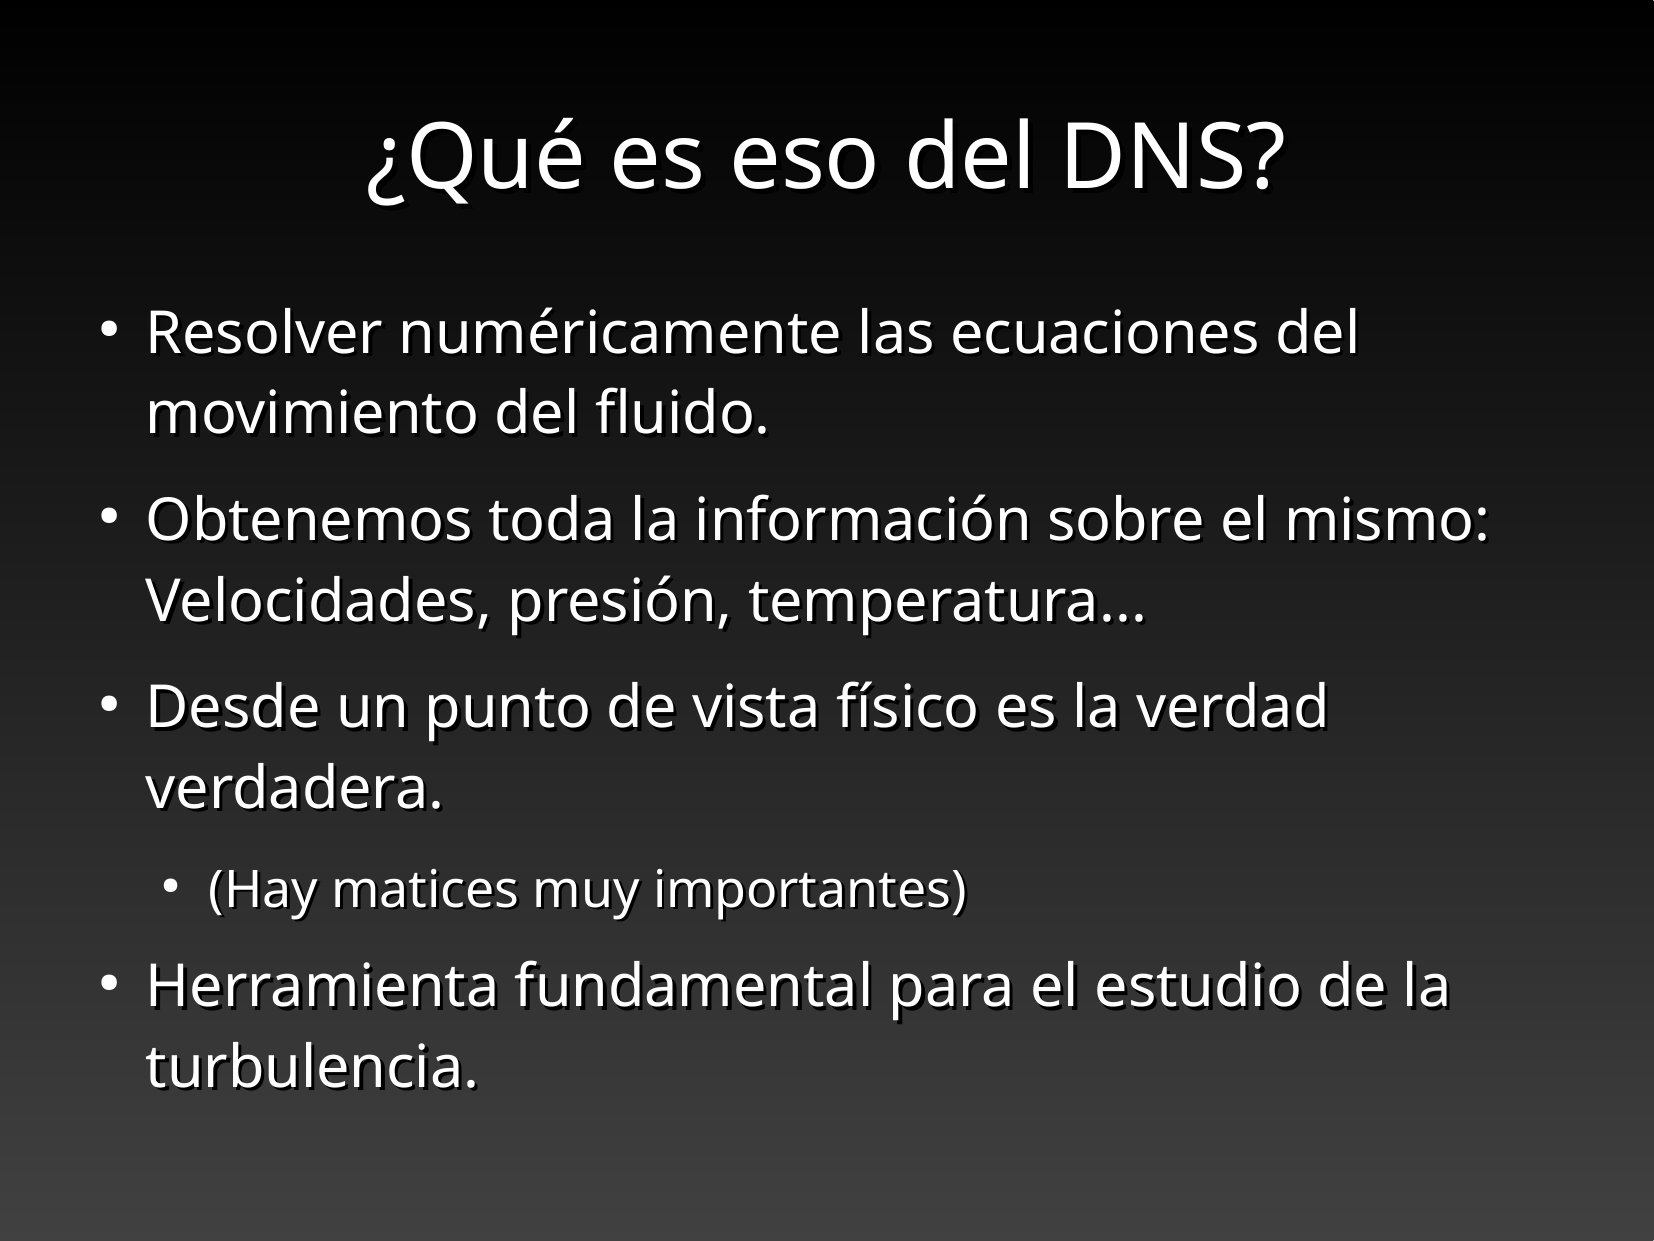

# ¿Qué es eso del DNS?
Resolver numéricamente las ecuaciones del movimiento del fluido.
Obtenemos toda la información sobre el mismo: Velocidades, presión, temperatura...
Desde un punto de vista físico es la verdad verdadera.
(Hay matices muy importantes)
Herramienta fundamental para el estudio de la turbulencia.